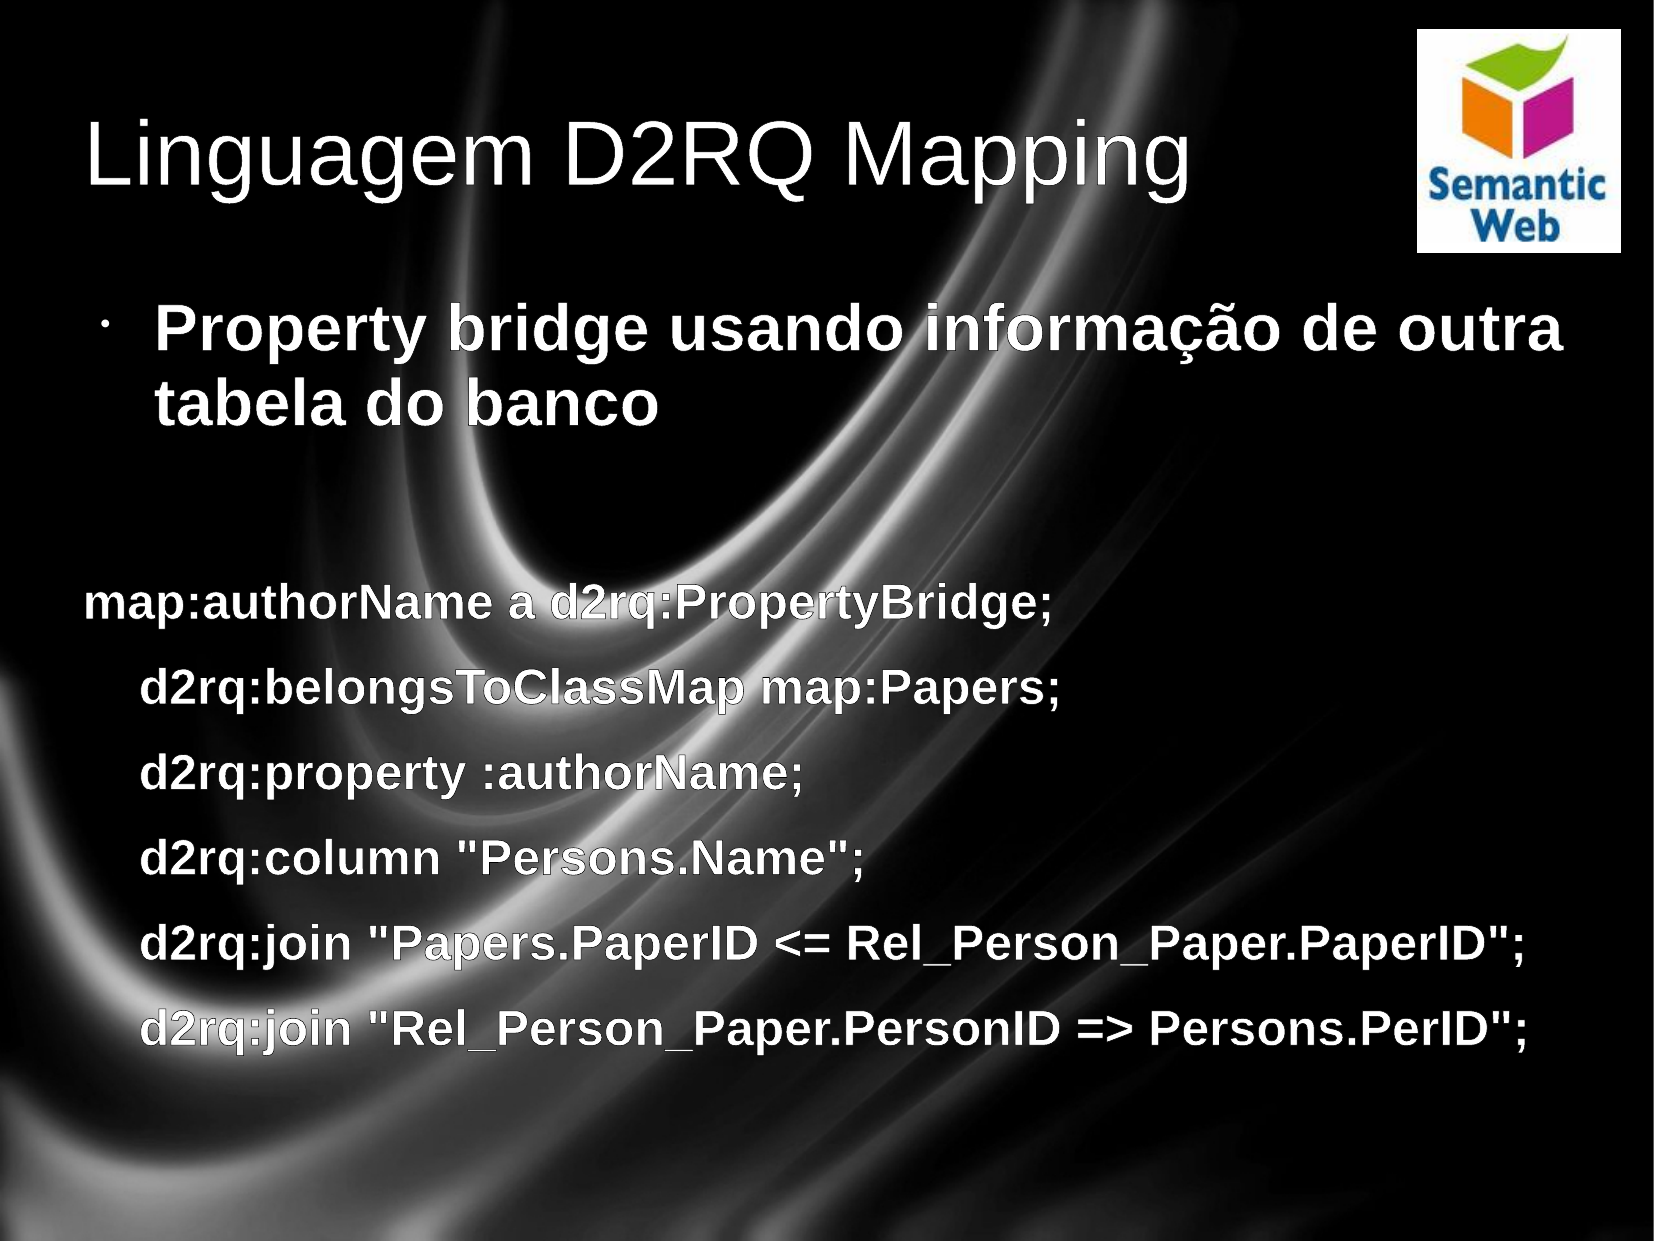

# Linguagem D2RQ Mapping
Property bridge usando informação de outra tabela do banco
map:authorName a d2rq:PropertyBridge;
 d2rq:belongsToClassMap map:Papers;
 d2rq:property :authorName;
 d2rq:column "Persons.Name";
 d2rq:join "Papers.PaperID <= Rel_Person_Paper.PaperID";
 d2rq:join "Rel_Person_Paper.PersonID => Persons.PerID";